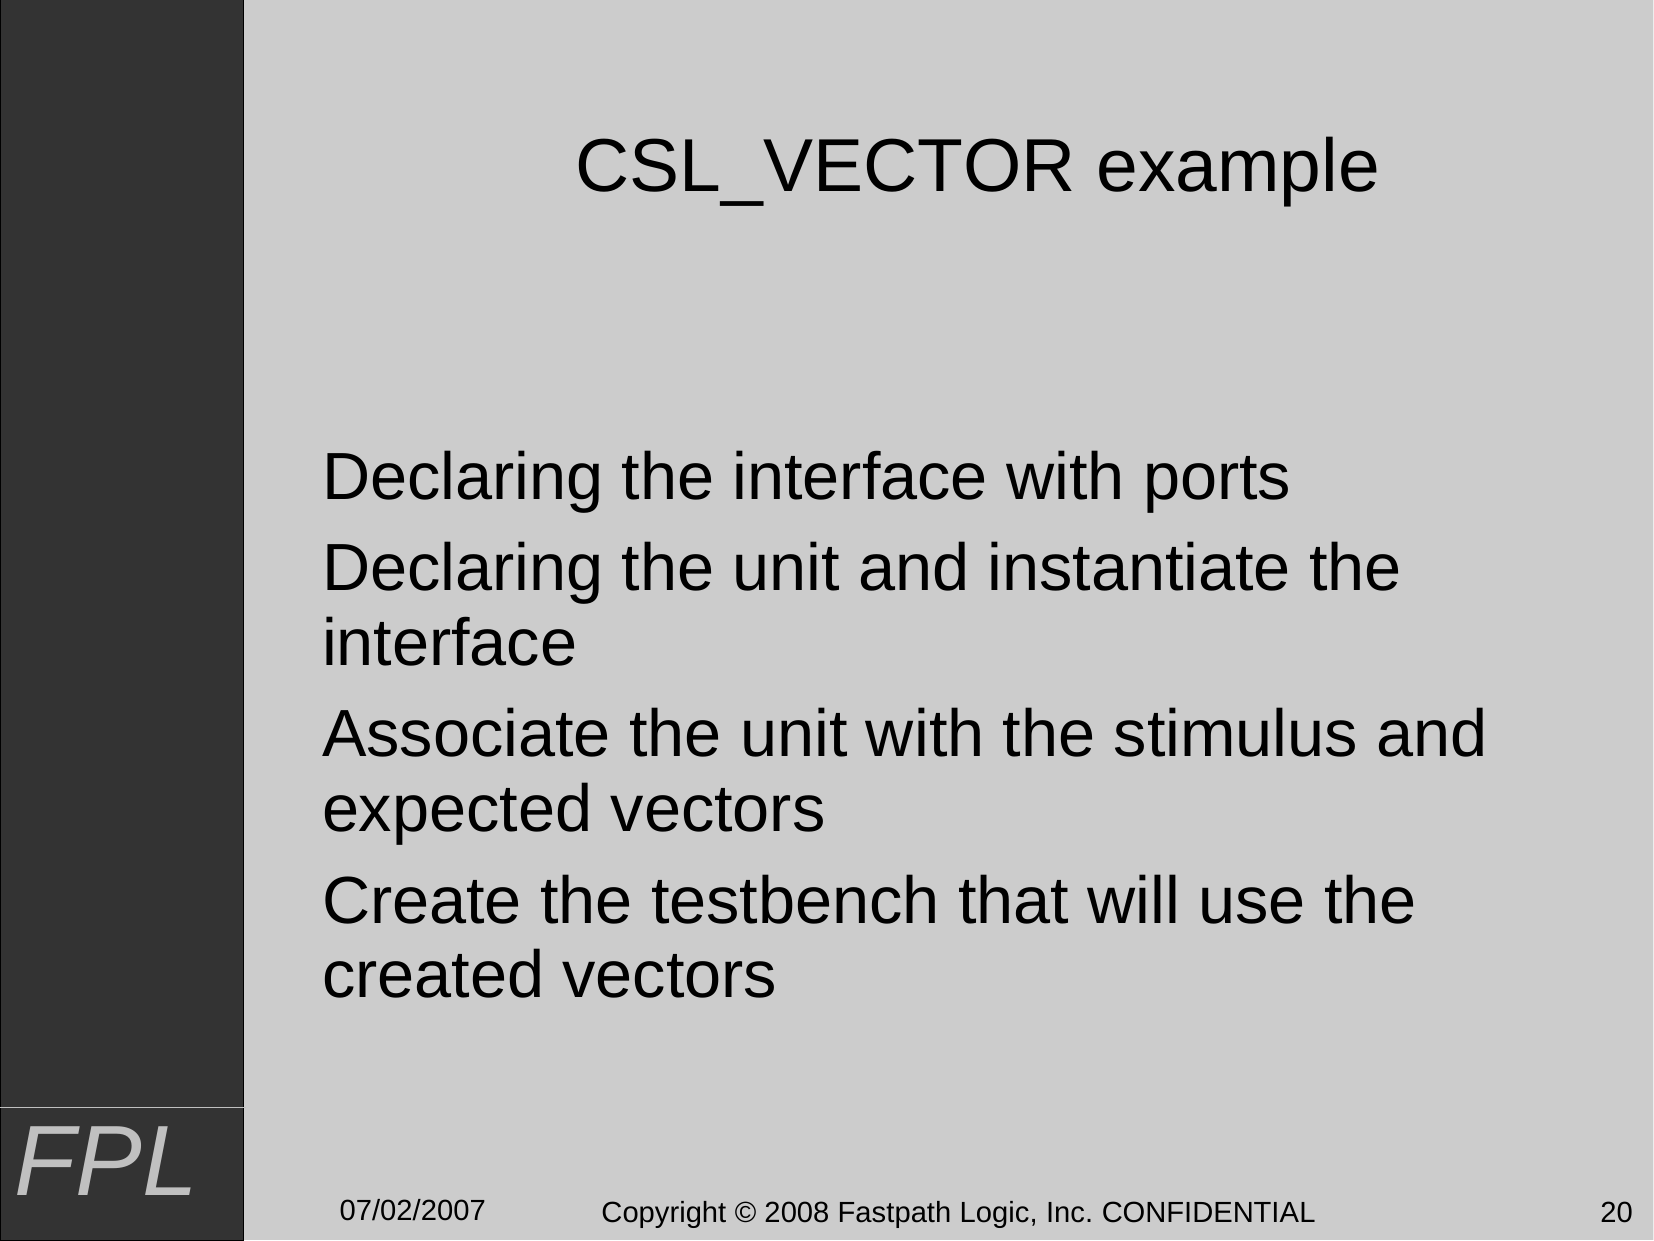

# CSL_VECTOR example
Declaring the interface with ports
Declaring the unit and instantiate the interface
Associate the unit with the stimulus and expected vectors
Create the testbench that will use the created vectors
07/02/2007
20
© 2007 FASTPATH LOGIC INC.